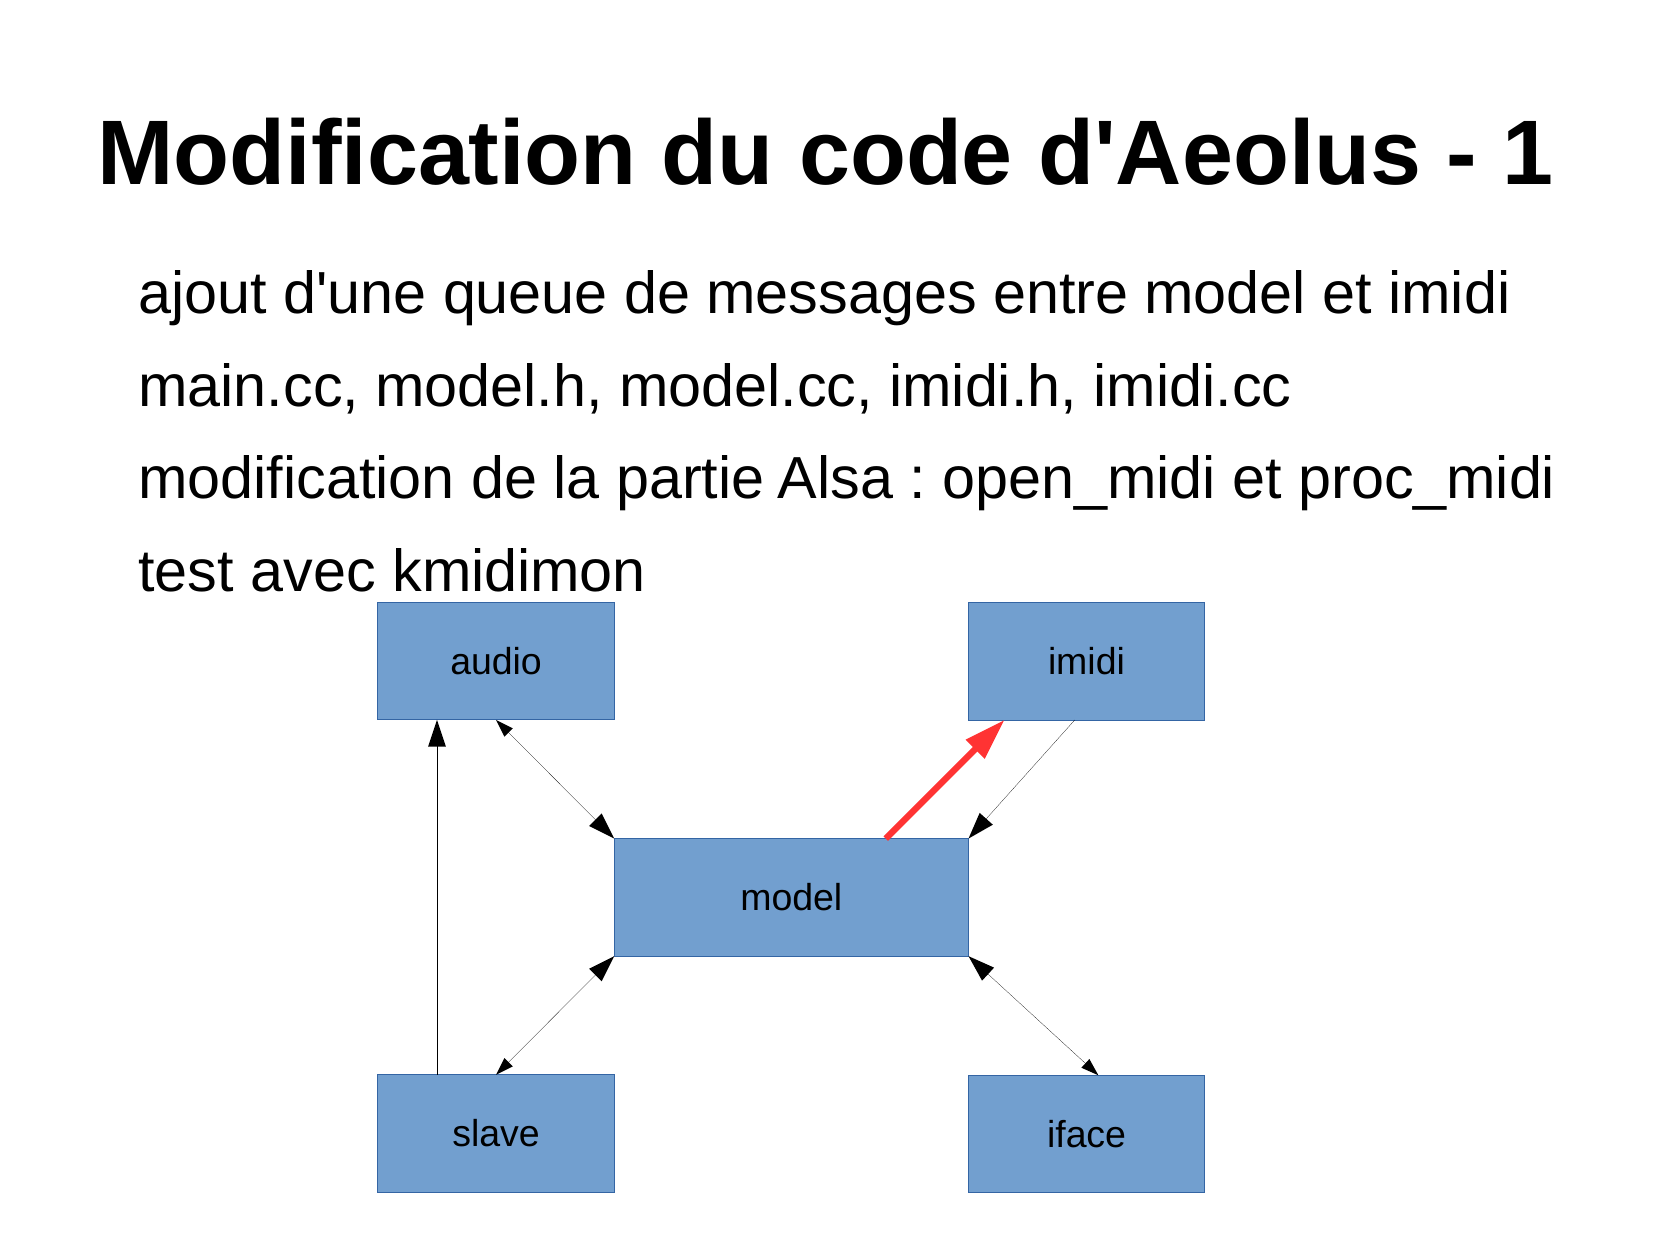

# Modification du code d'Aeolus - 1
ajout d'une queue de messages entre model et imidi
main.cc, model.h, model.cc, imidi.h, imidi.cc
modification de la partie Alsa : open_midi et proc_midi
test avec kmidimon
audio
imidi
model
slave
iface